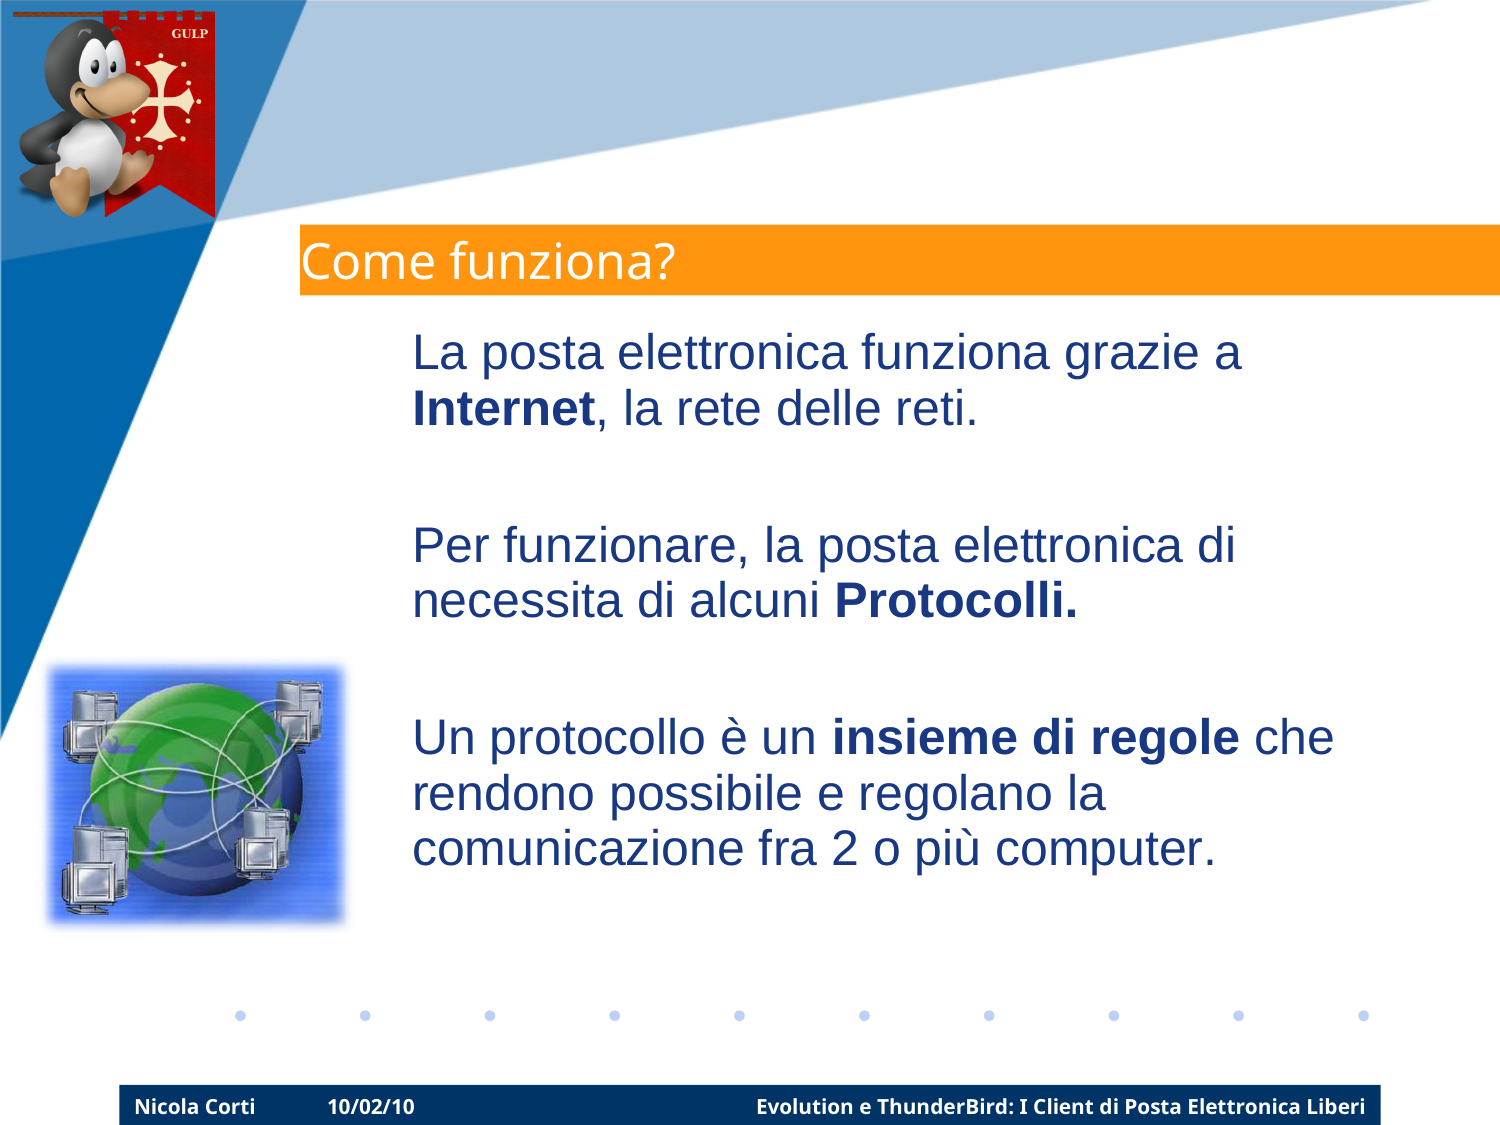

# Come funziona?
La posta elettronica funziona grazie a Internet, la rete delle reti.
Per funzionare, la posta elettronica di necessita di alcuni Protocolli.
Un protocollo è un insieme di regole che rendono possibile e regolano la comunicazione fra 2 o più computer.